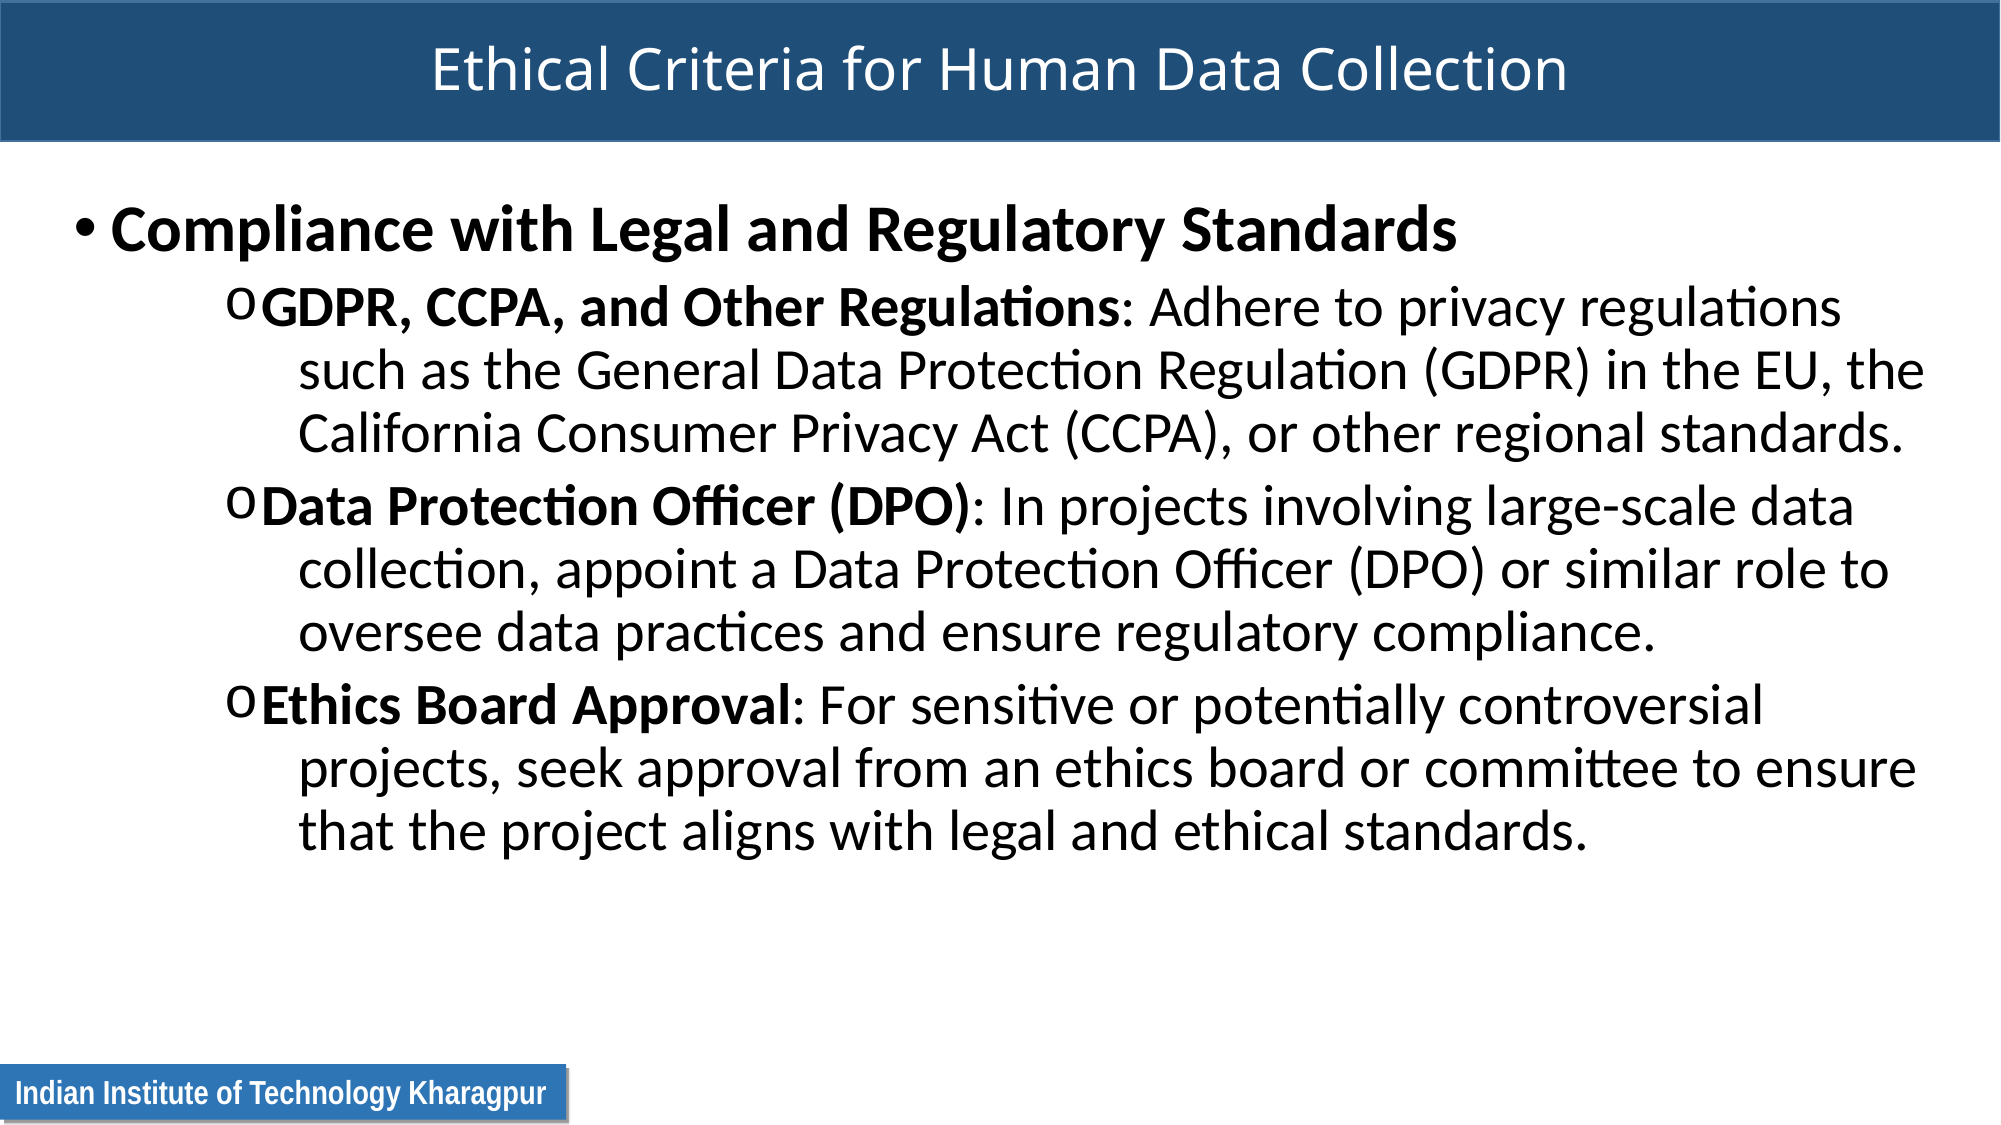

Ethical Criteria for Human Data Collection
# Compliance with Legal and Regulatory Standards
GDPR, CCPA, and Other Regulations: Adhere to privacy regulations such as the General Data Protection Regulation (GDPR) in the EU, the California Consumer Privacy Act (CCPA), or other regional standards.
Data Protection Officer (DPO): In projects involving large-scale data collection, appoint a Data Protection Officer (DPO) or similar role to oversee data practices and ensure regulatory compliance.
Ethics Board Approval: For sensitive or potentially controversial projects, seek approval from an ethics board or committee to ensure that the project aligns with legal and ethical standards.